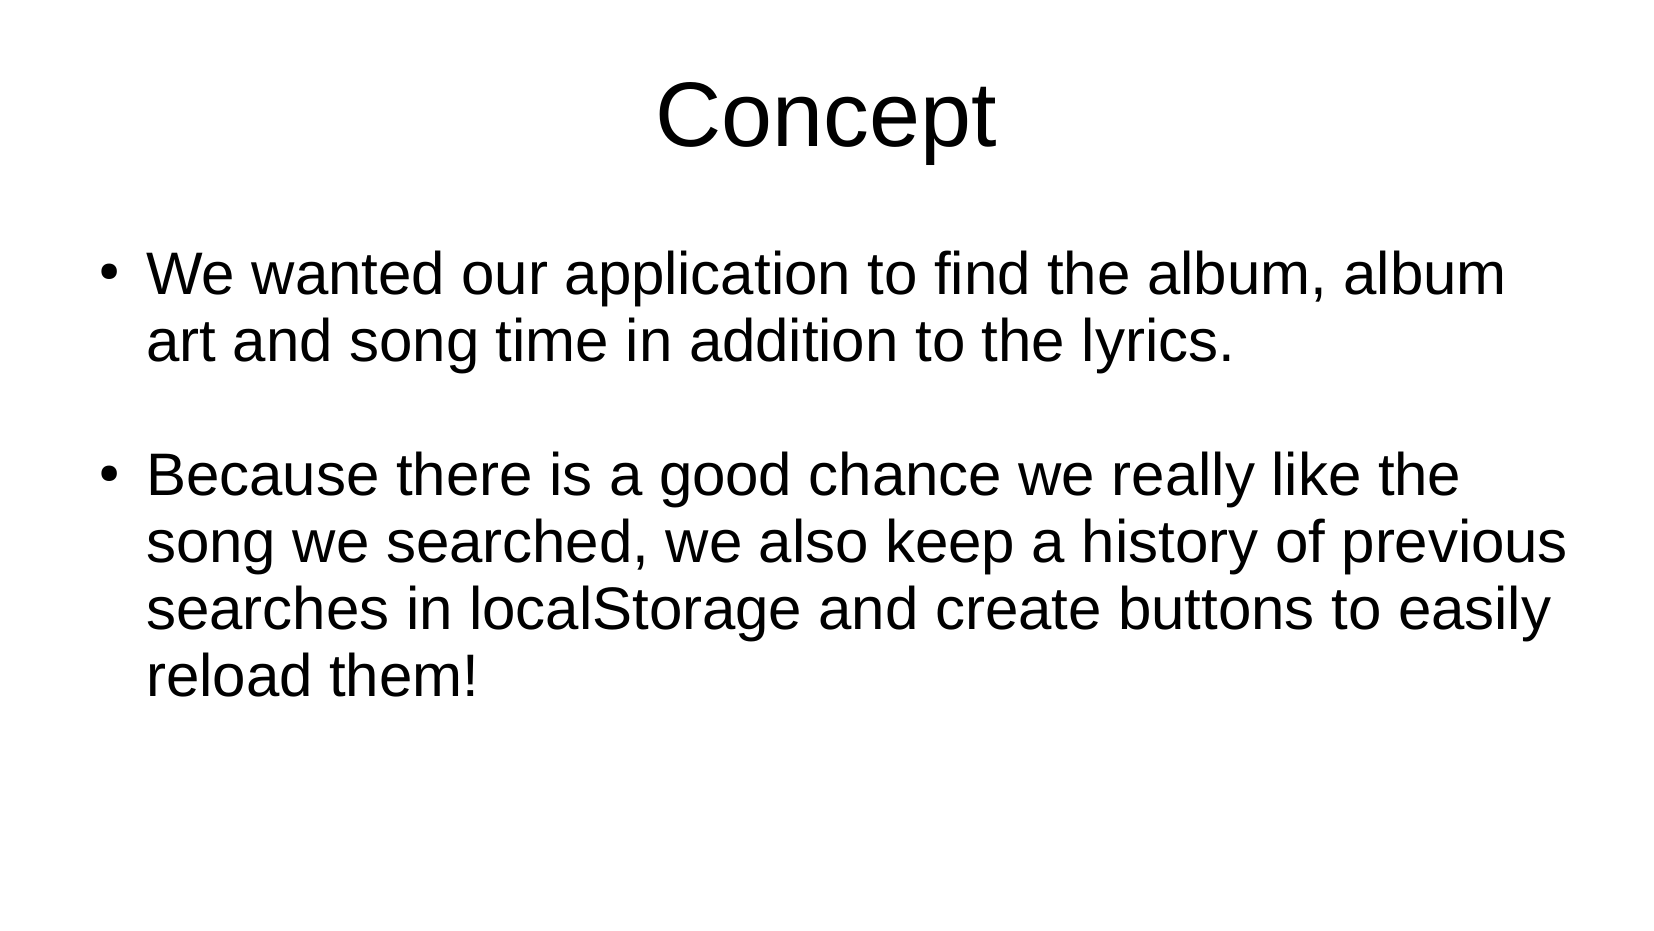

# Concept
We wanted our application to find the album, album art and song time in addition to the lyrics.
Because there is a good chance we really like the song we searched, we also keep a history of previous searches in localStorage and create buttons to easily reload them!